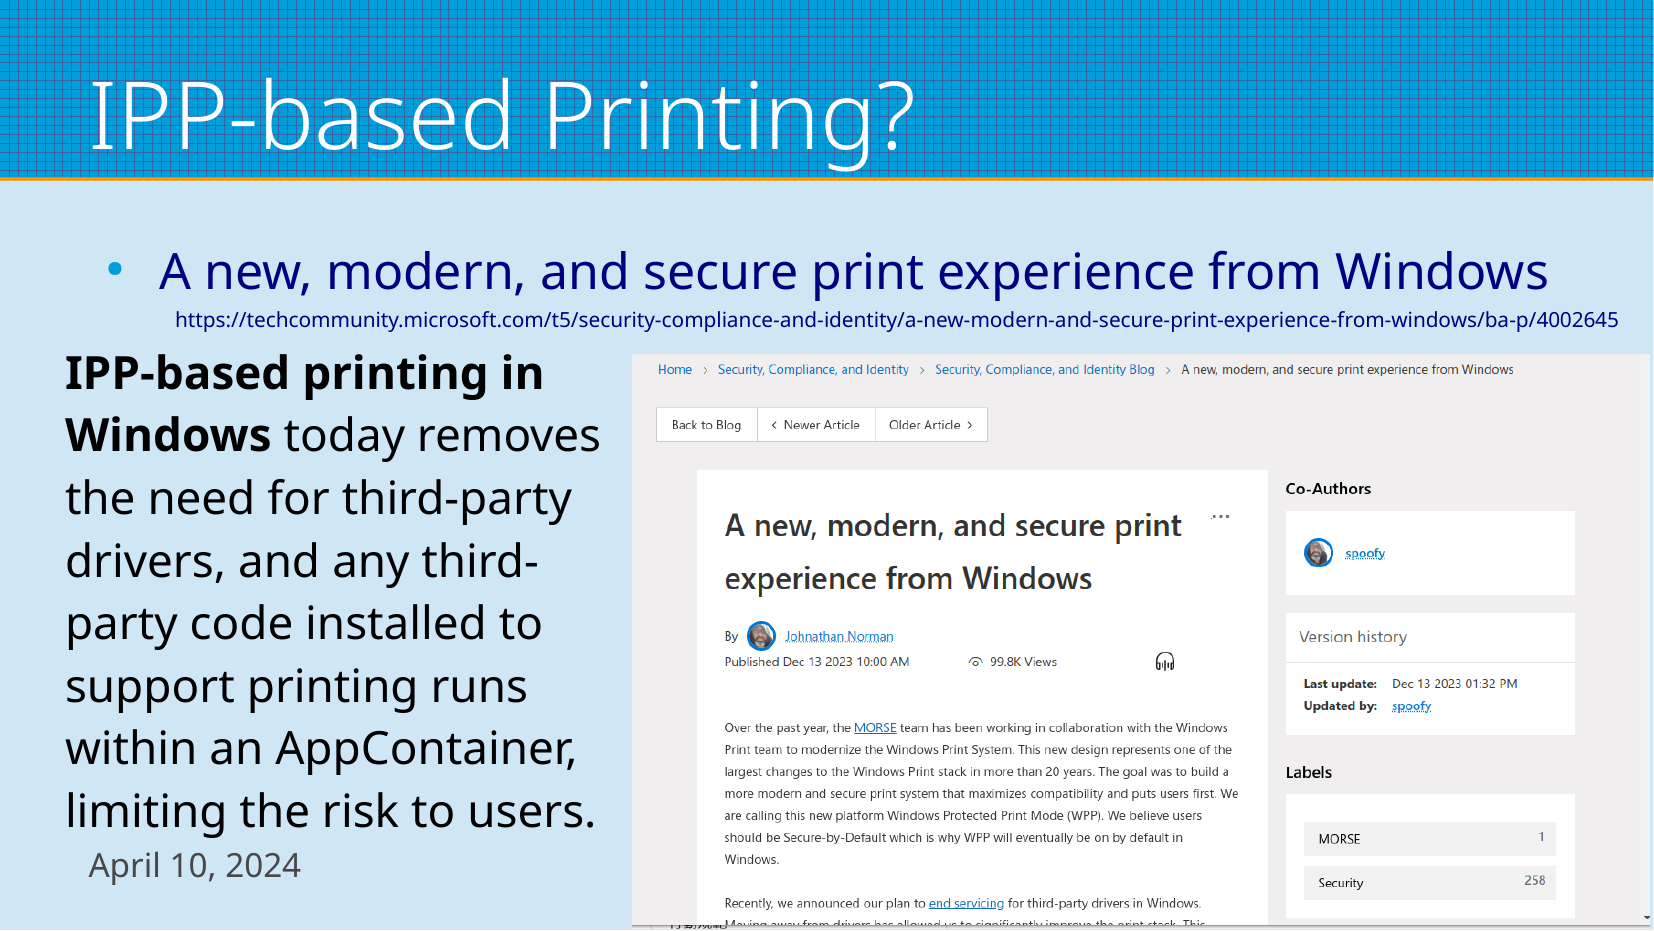

# IPP-based Printing?
A new, modern, and secure print experience from Windows
https://techcommunity.microsoft.com/t5/security-compliance-and-identity/a-new-modern-and-secure-print-experience-from-windows/ba-p/4002645
IPP-based printing in Windows today removes the need for third-party drivers, and any third-party code installed to support printing runs within an AppContainer, limiting the risk to users.
April 10, 2024
FOSSASIA Summit 2024
4